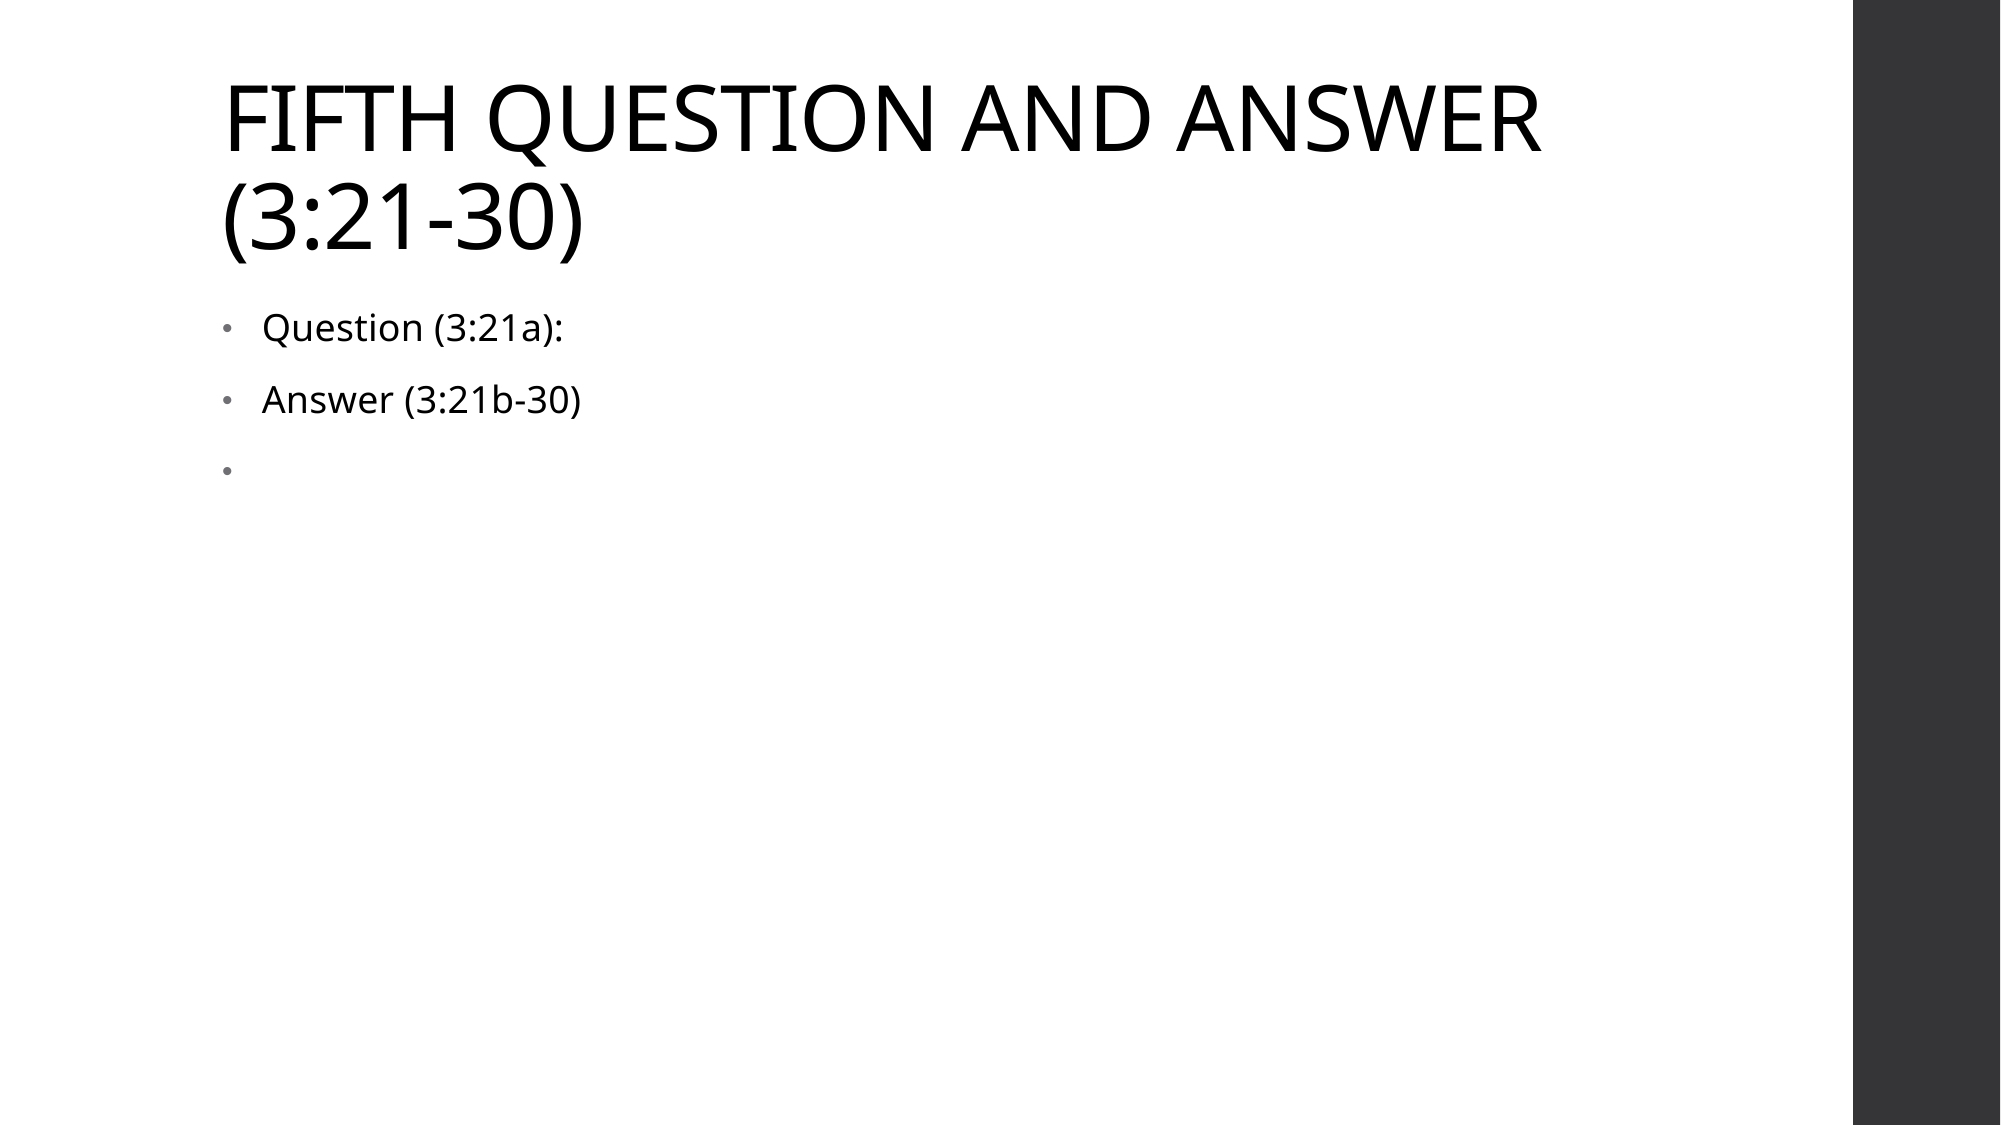

# FIFTH QUESTION AND ANSWER (3:21-30)
 Question (3:21a):
 Answer (3:21b-30)